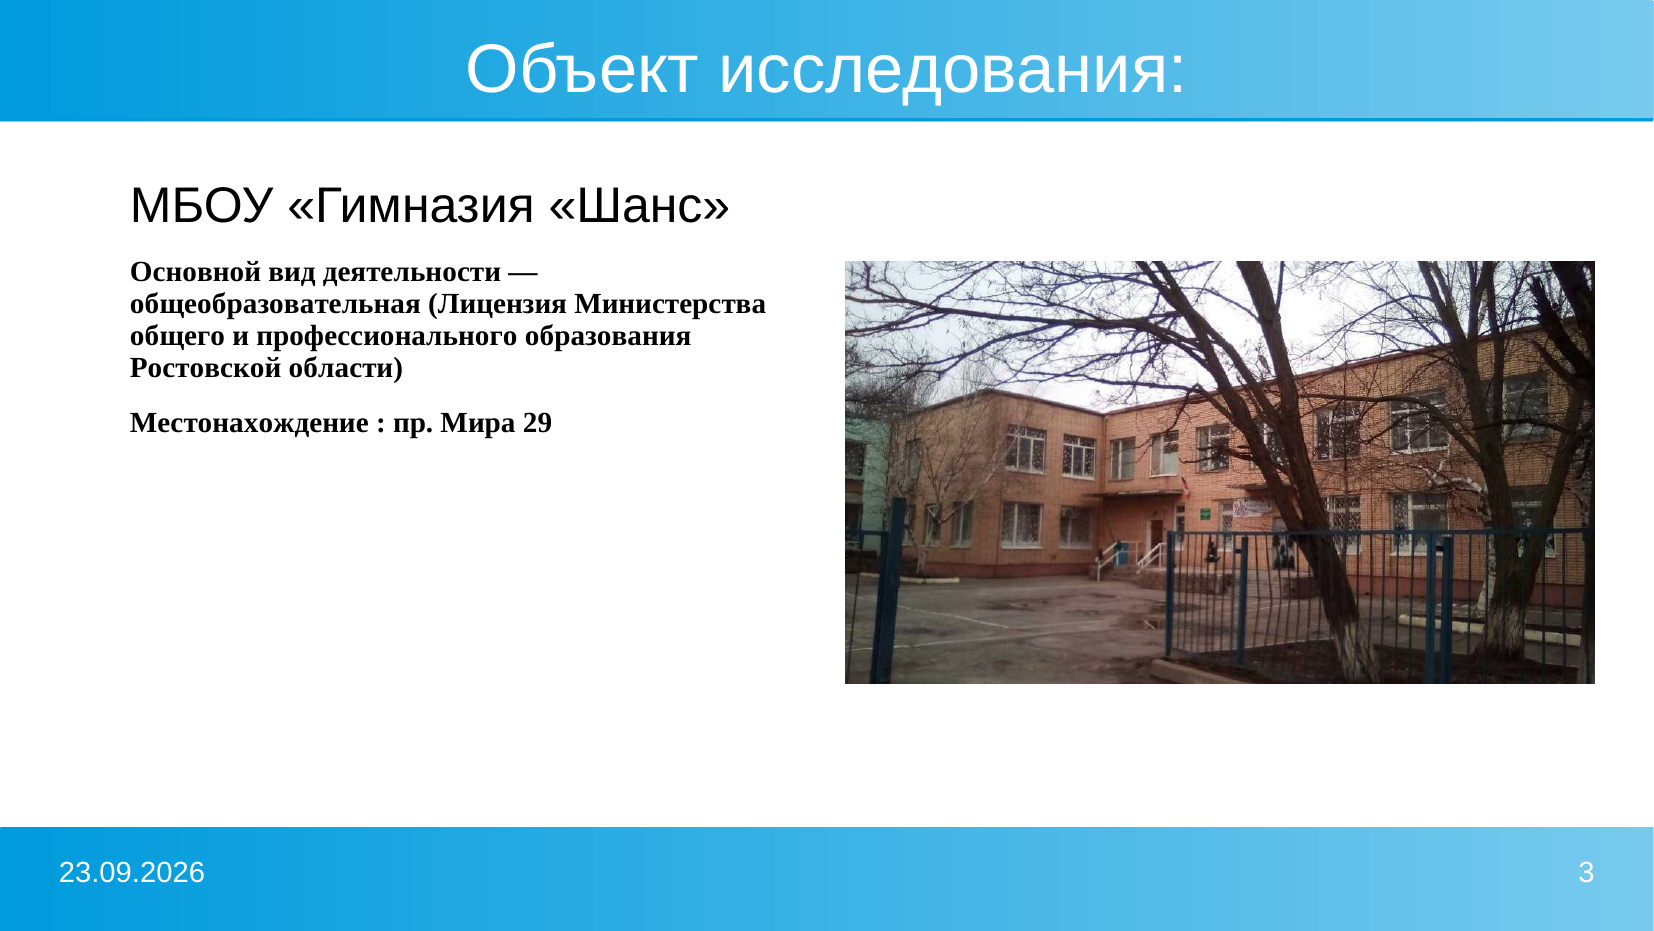

# Объект исследования:
МБОУ «Гимназия «Шанс»
Основной вид деятельности — общеобразовательная (Лицензия Министерства общего и профессионального образования Ростовской области)
Местонахождение : пр. Мира 29
3